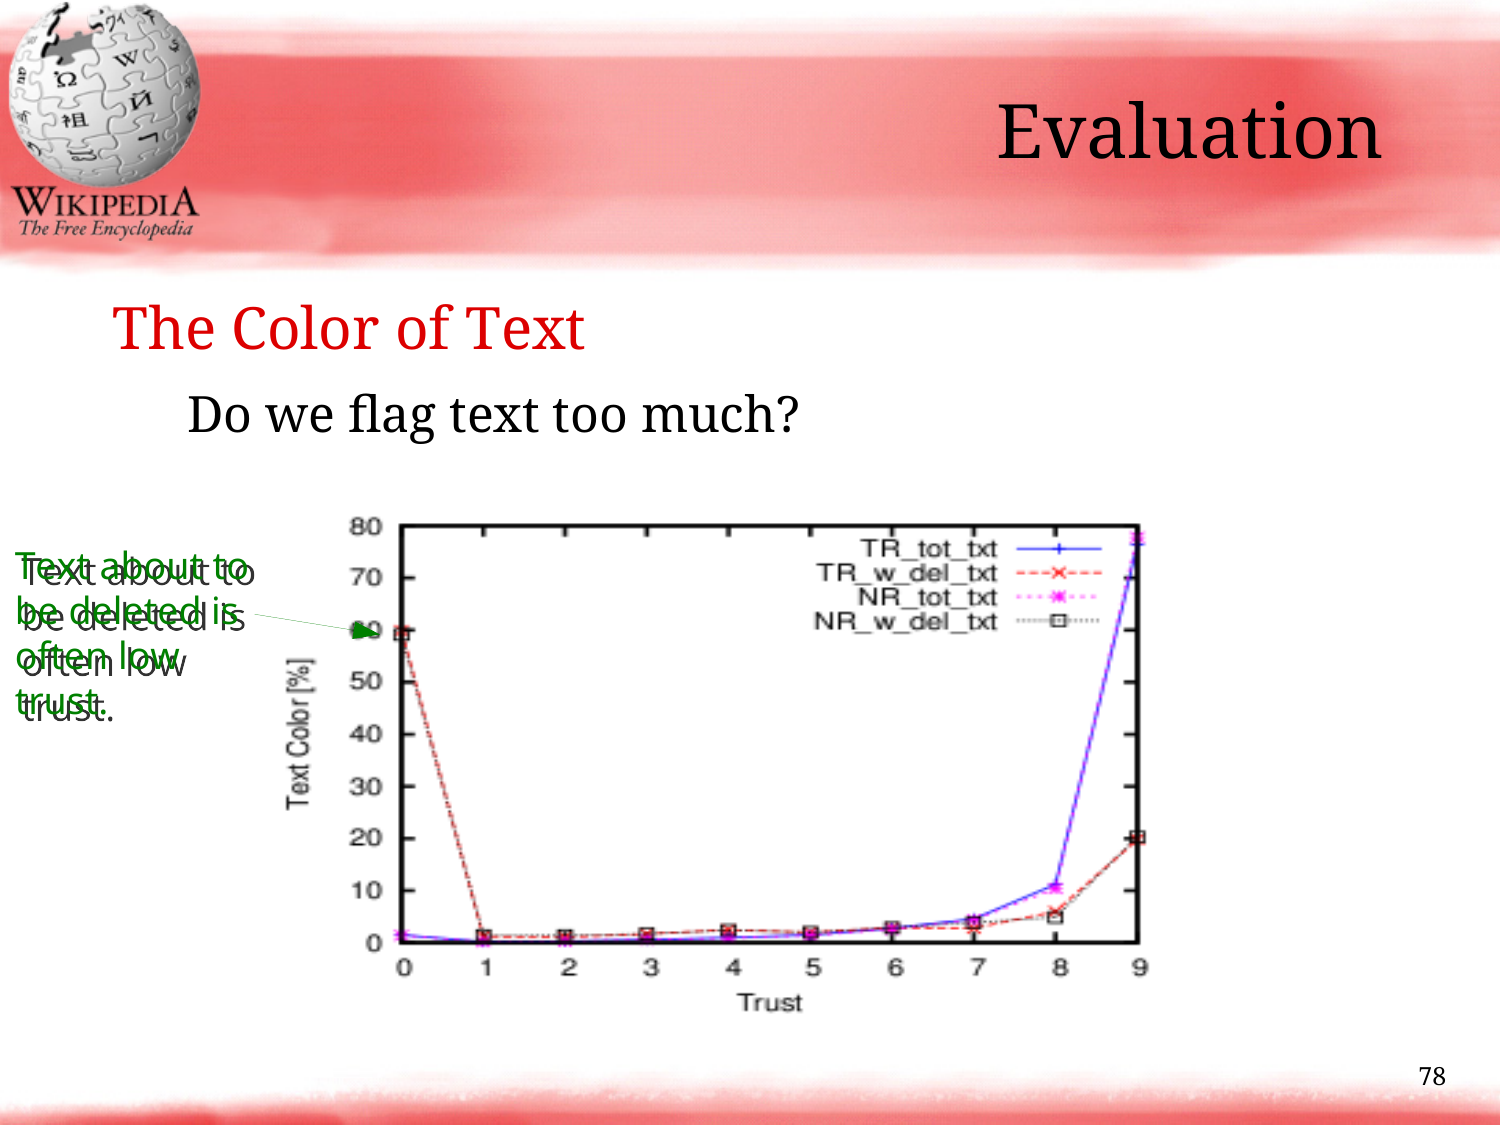

# Evaluation
The Color of Text
Do we flag text too much?
Text about to be deleted is often low trust.
78